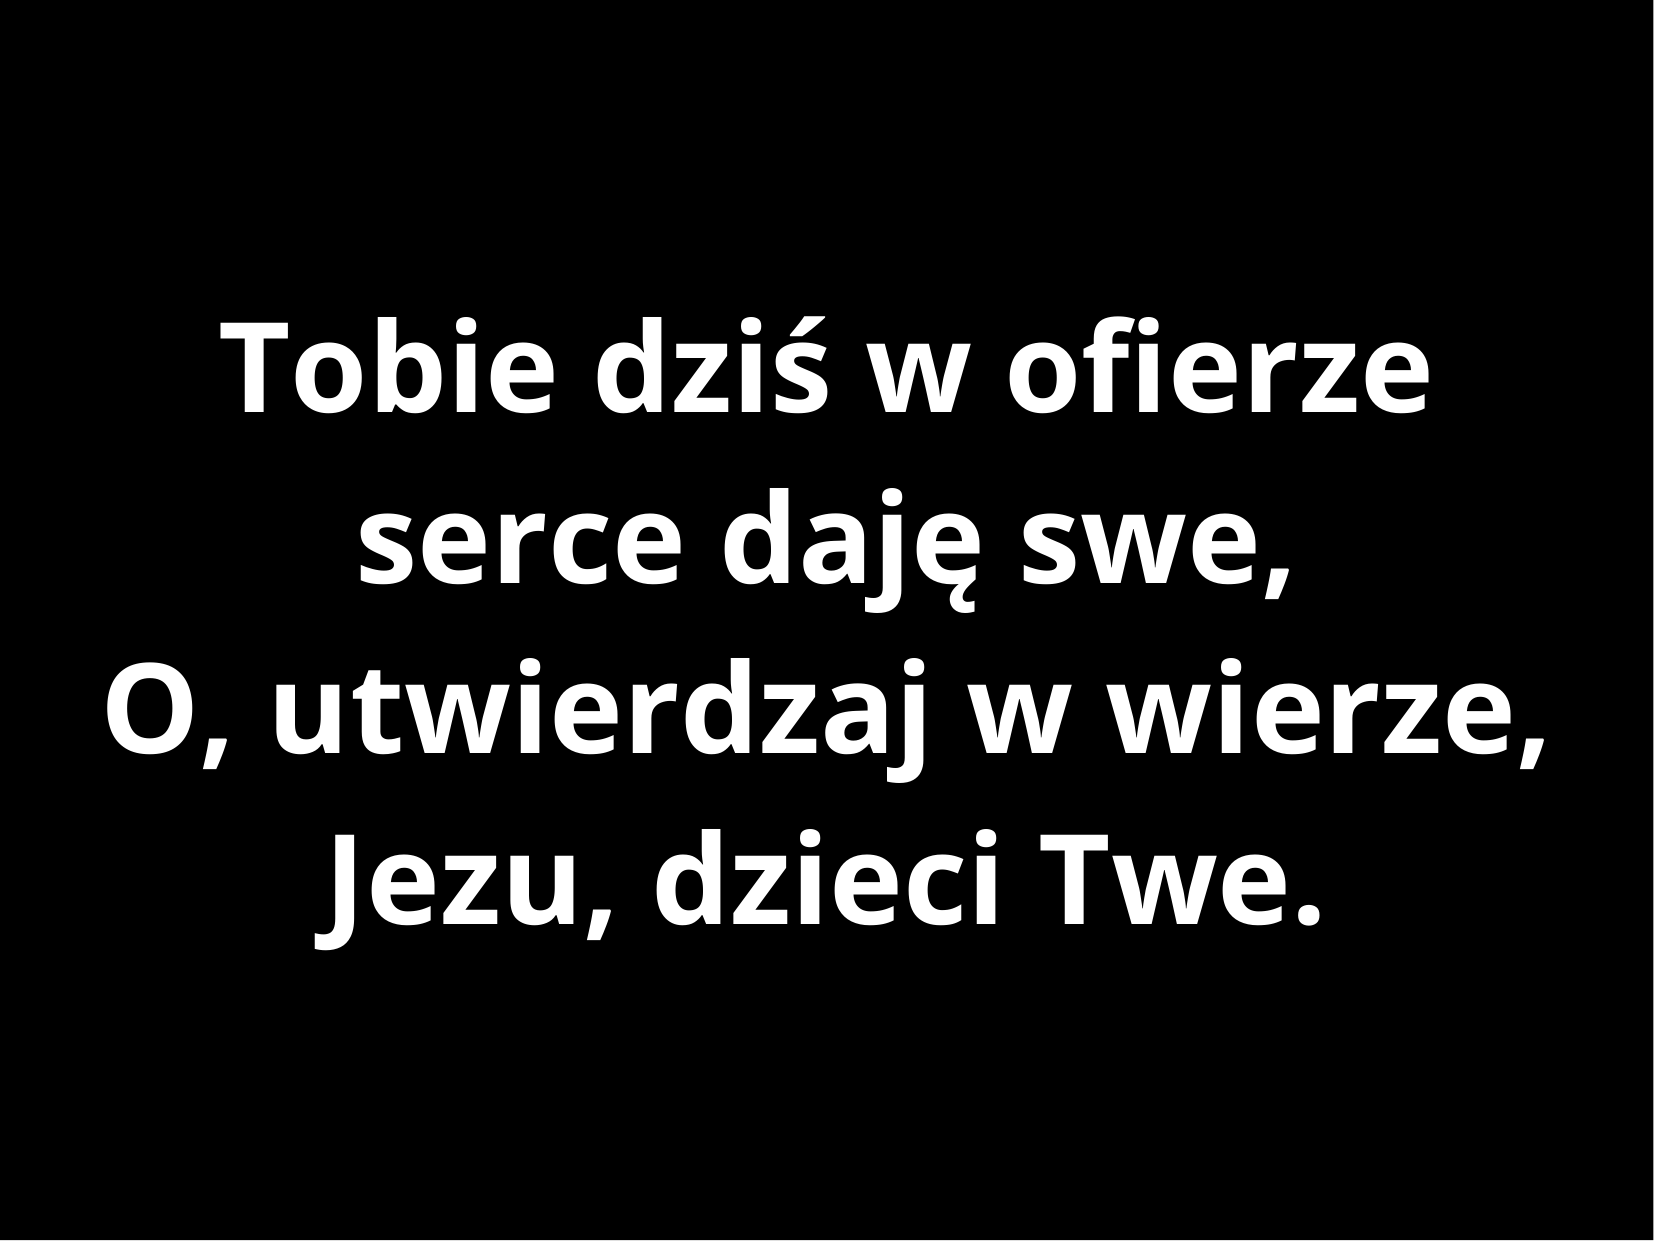

# Tobie dziś w ofierze serce daję swe, O, utwierdzaj w wierze, Jezu, dzieci Twe.